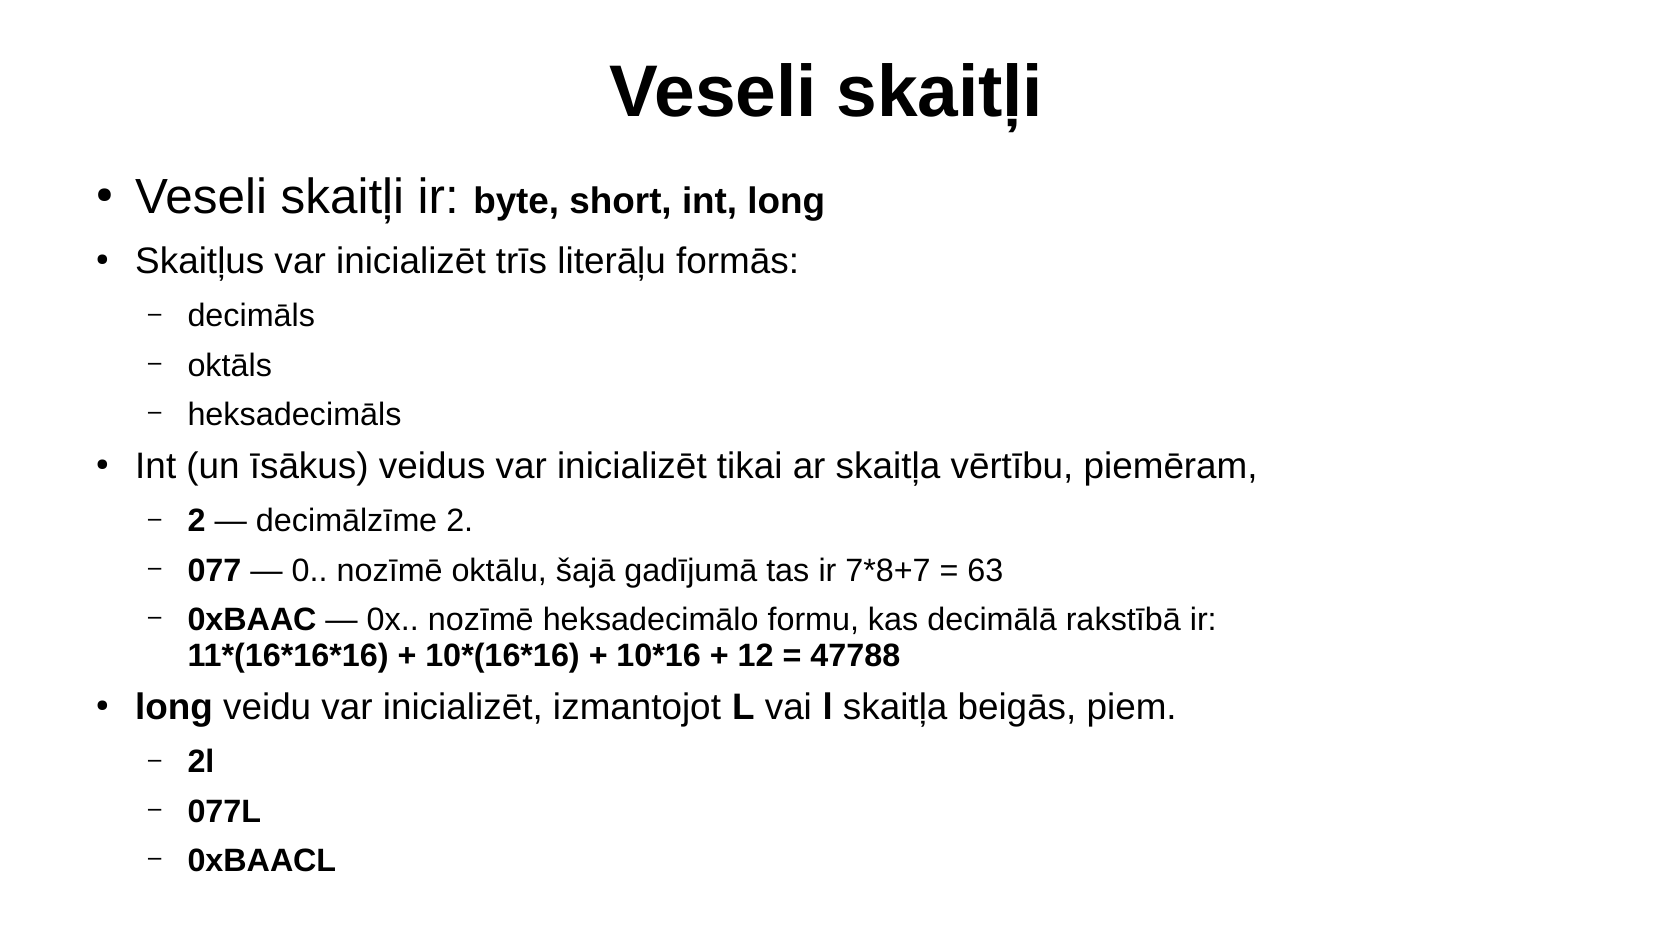

# Veseli skaitļi
Veseli skaitļi ir: byte, short, int, long
Skaitļus var inicializēt trīs literāļu formās:
decimāls
oktāls
heksadecimāls
Int (un īsākus) veidus var inicializēt tikai ar skaitļa vērtību, piemēram,
2 — decimālzīme 2.
077 — 0.. nozīmē oktālu, šajā gadījumā tas ir 7*8+7 = 63
0xBAAC — 0x.. nozīmē heksadecimālo formu, kas decimālā rakstībā ir:
11*(16*16*16) + 10*(16*16) + 10*16 + 12 = 47788
long veidu var inicializēt, izmantojot L vai l skaitļa beigās, piem.
2l
077L
0xBAACL